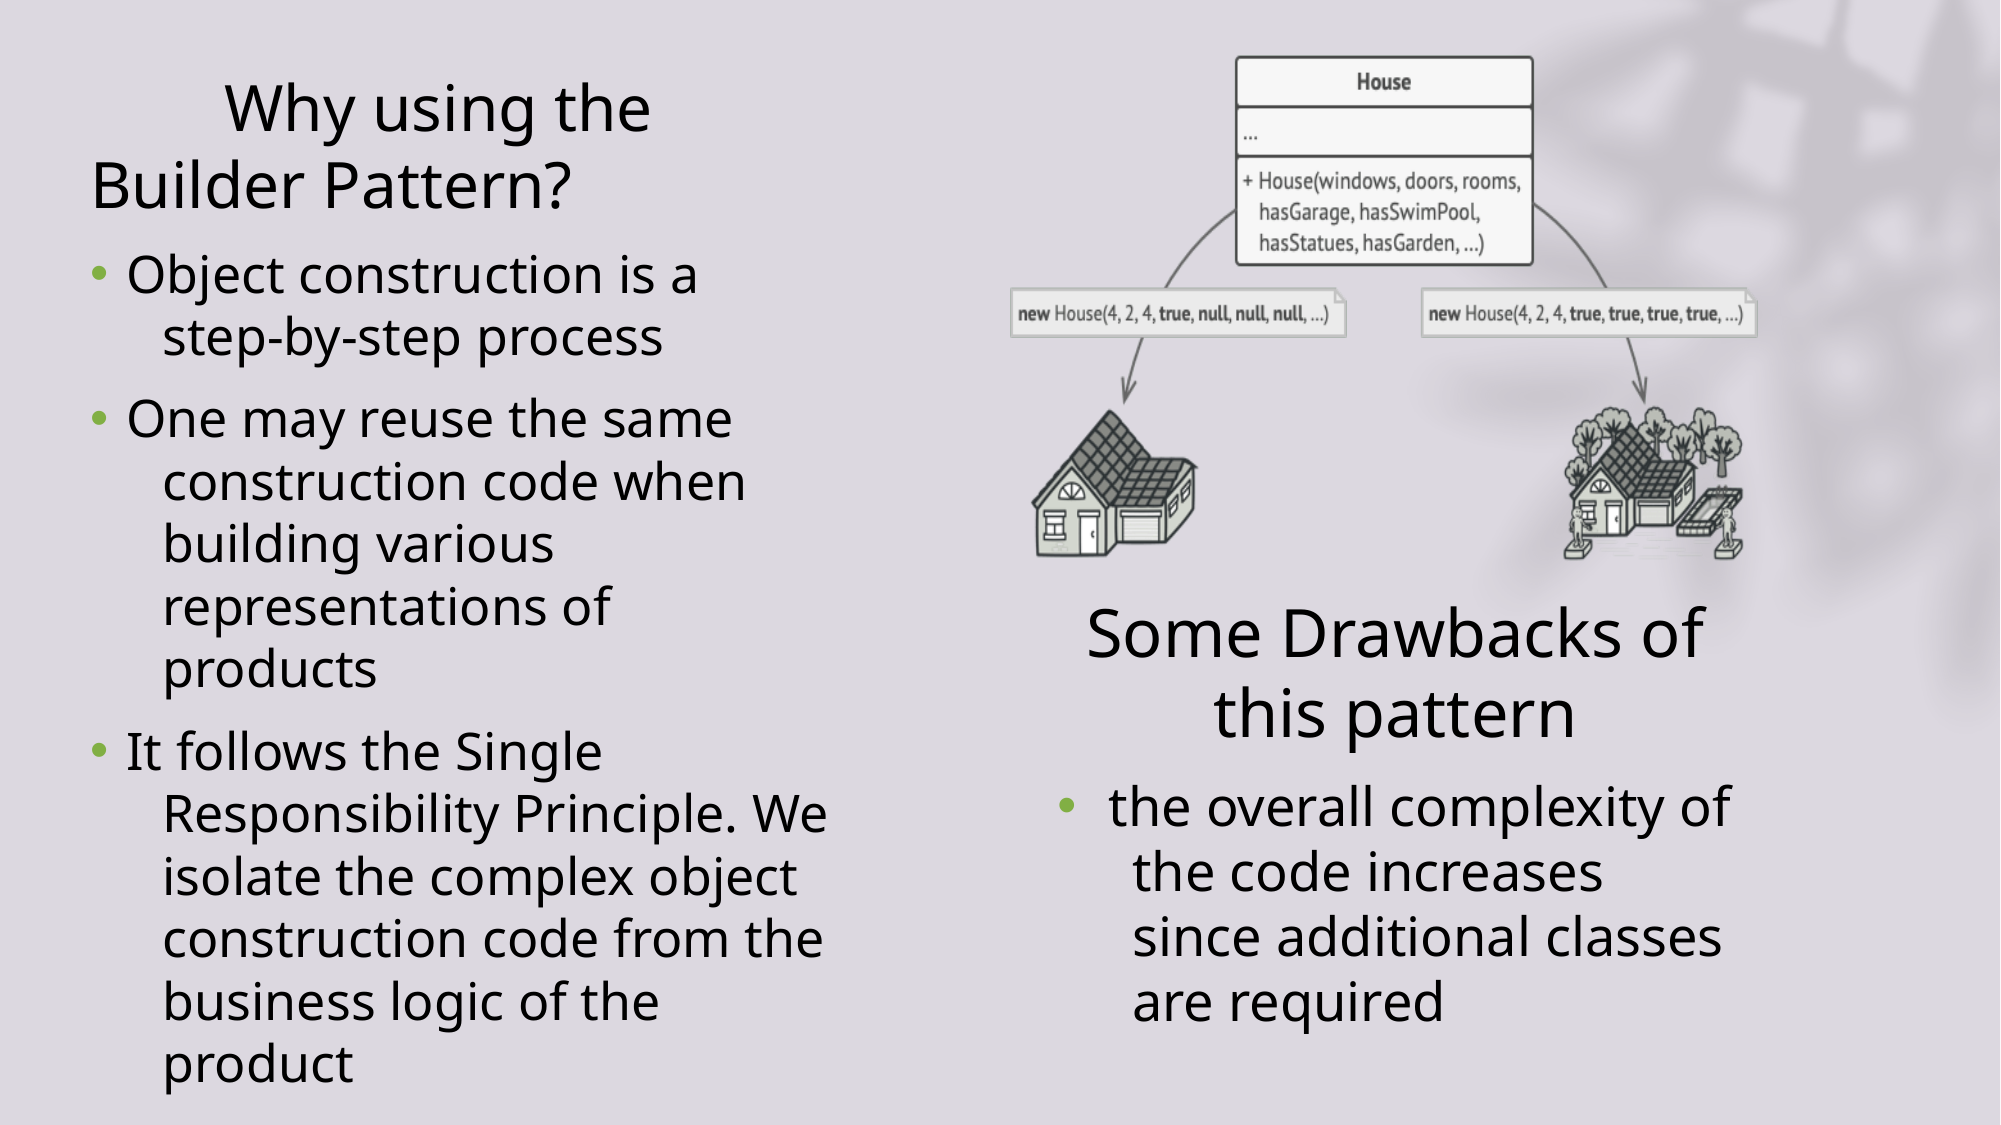

# Why using the 	Builder Pattern?
Object construction is a step-by-step process
One may reuse the same construction code when building various representations of products
It follows the Single Responsibility Principle. We isolate the complex object construction code from the business logic of the product
Some Drawbacks of this pattern
 the overall complexity of the code increases since additional classes are required